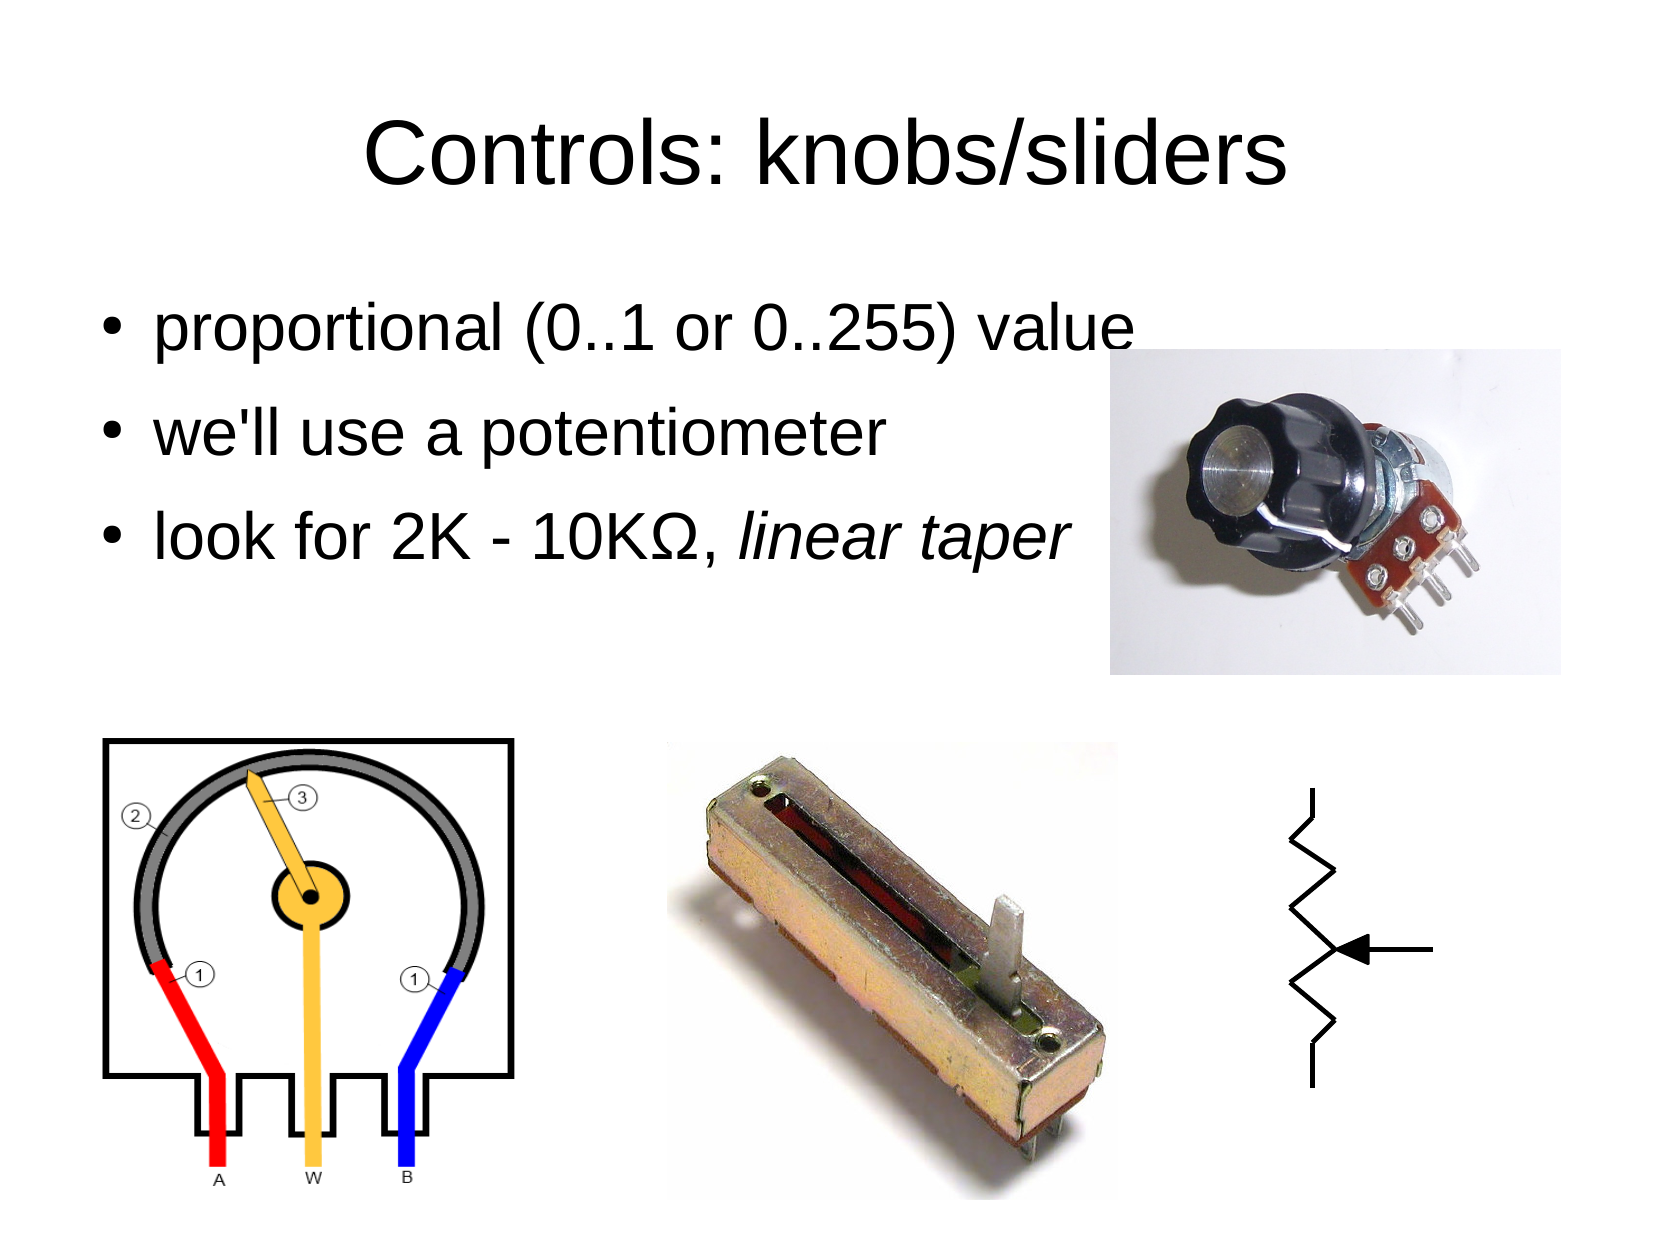

# Controls: knobs/sliders
proportional (0..1 or 0..255) value
we'll use a potentiometer
look for 2K - 10KΩ, linear taper